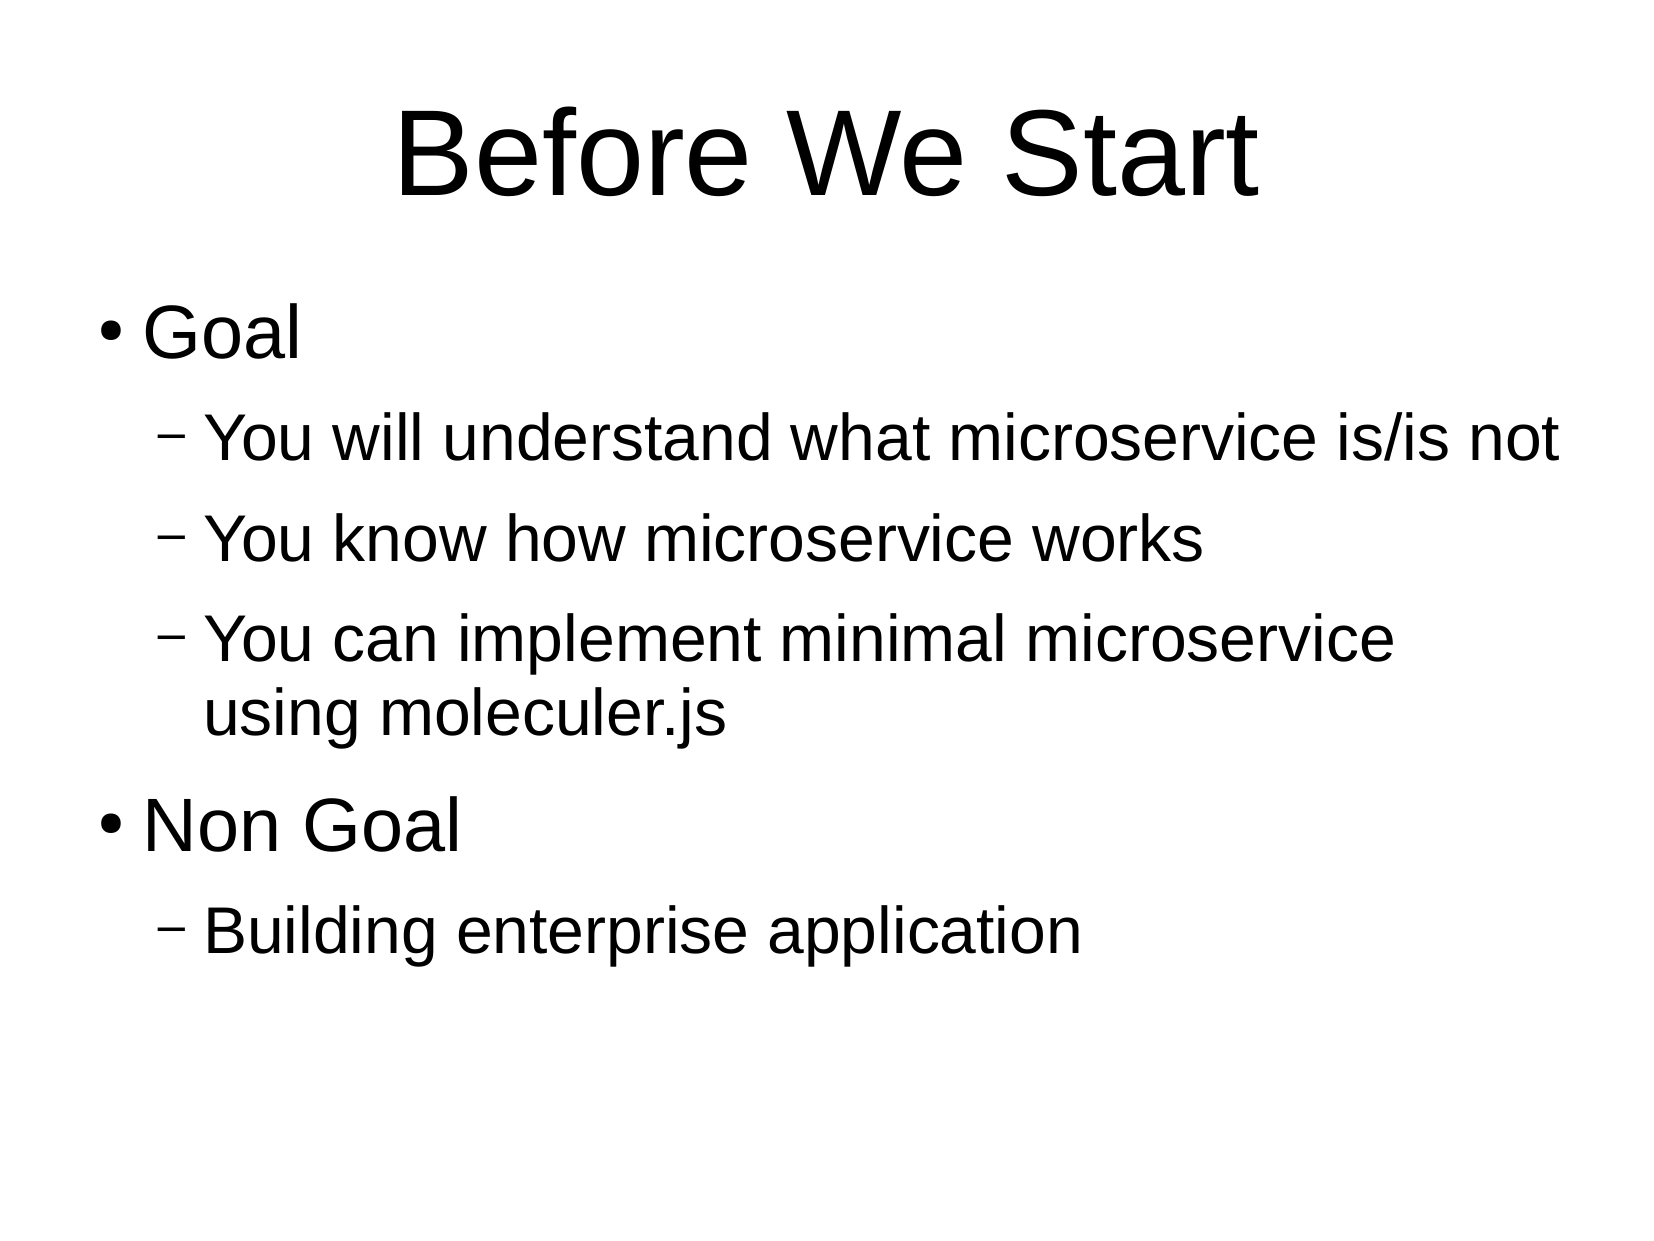

# Before We Start
Goal
You will understand what microservice is/is not
You know how microservice works
You can implement minimal microservice using moleculer.js
Non Goal
Building enterprise application